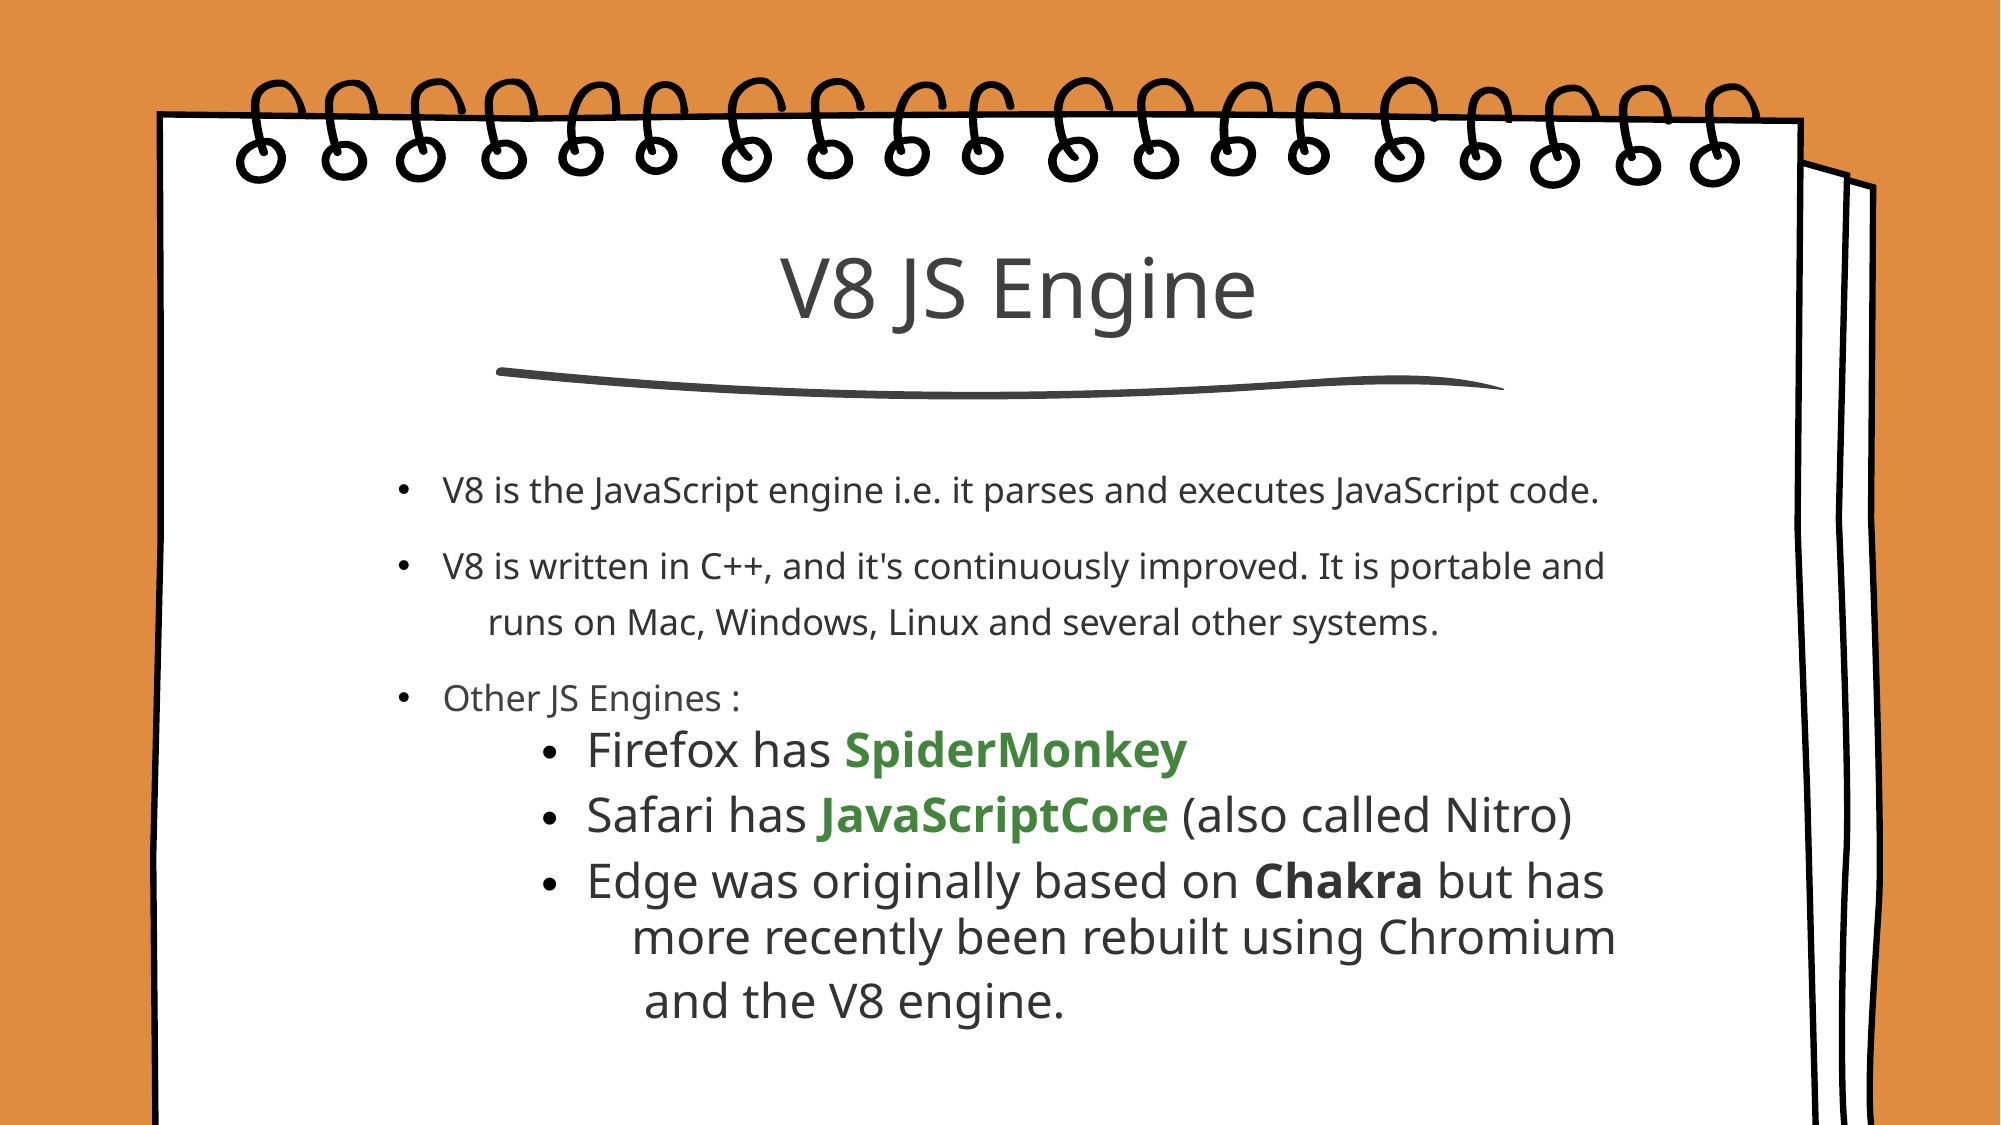

# V8 JS Engine
V8 is the JavaScript engine i.e. it parses and executes JavaScript code.
V8 is written in C++, and it's continuously improved. It is portable and runs on Mac, Windows, Linux and several other systems.
Other JS Engines :
Firefox has SpiderMonkey
Safari has JavaScriptCore (also called Nitro)
Edge was originally based on Chakra but has more recently been rebuilt using Chromium and the V8 engine.